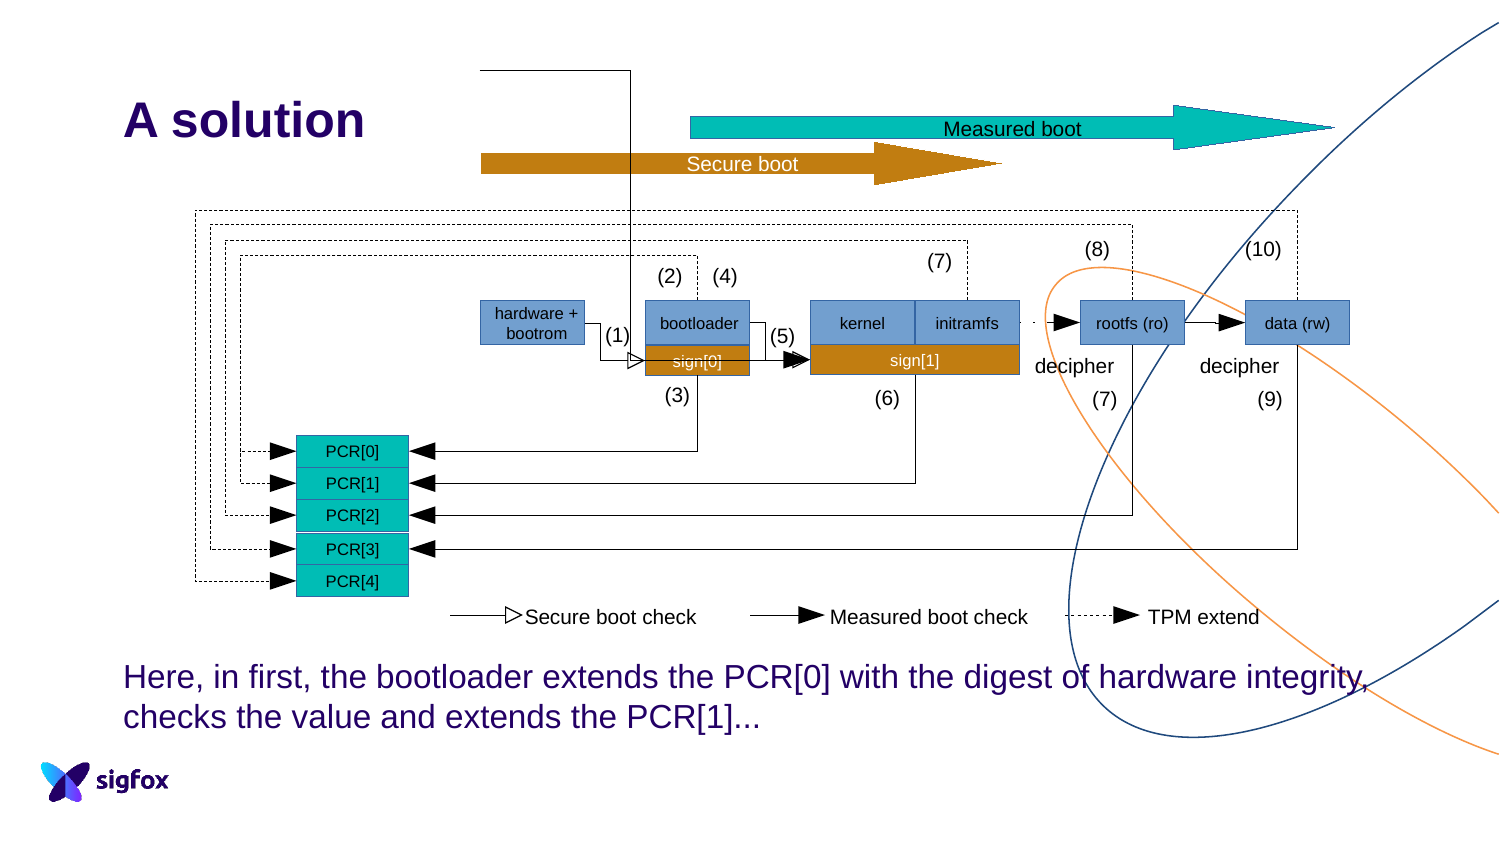

A solution
Measured boot
Secure boot
(8)
(10)
(7)
(2)
(4)
bootloader
kernel
rootfs (ro)
initramfs
hardware +
bootrom
data (rw)
(1)
(5)
sign[1]
decipher
decipher
sign[0]
(3)
(6)
(7)
(9)
PCR[0]
PCR[1]
PCR[2]
PCR[3]
PCR[4]
Secure boot check
Measured boot check
TPM extend
Here, in first, the bootloader extends the PCR[0] with the digest of hardware integrity, checks the value and extends the PCR[1]...